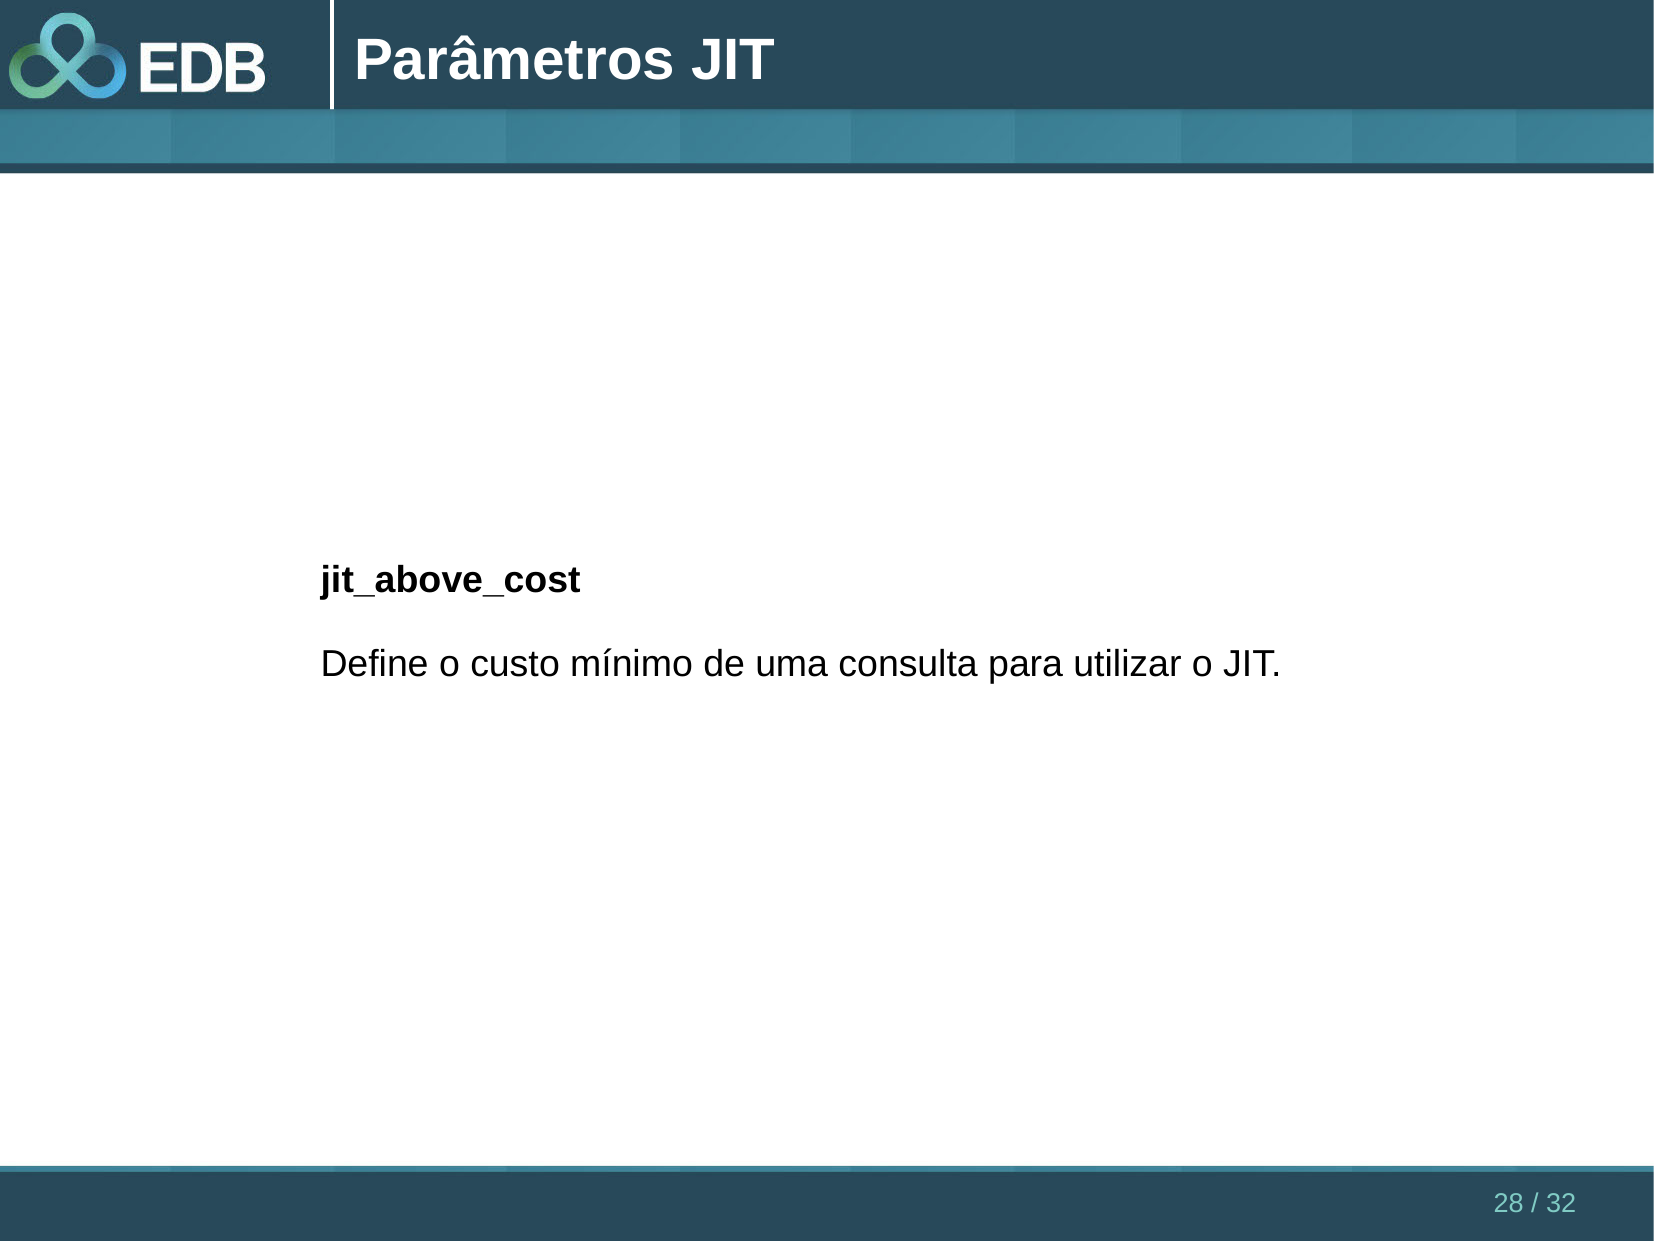

# Parâmetros JIT
jit_above_cost
Define o custo mínimo de uma consulta para utilizar o JIT.